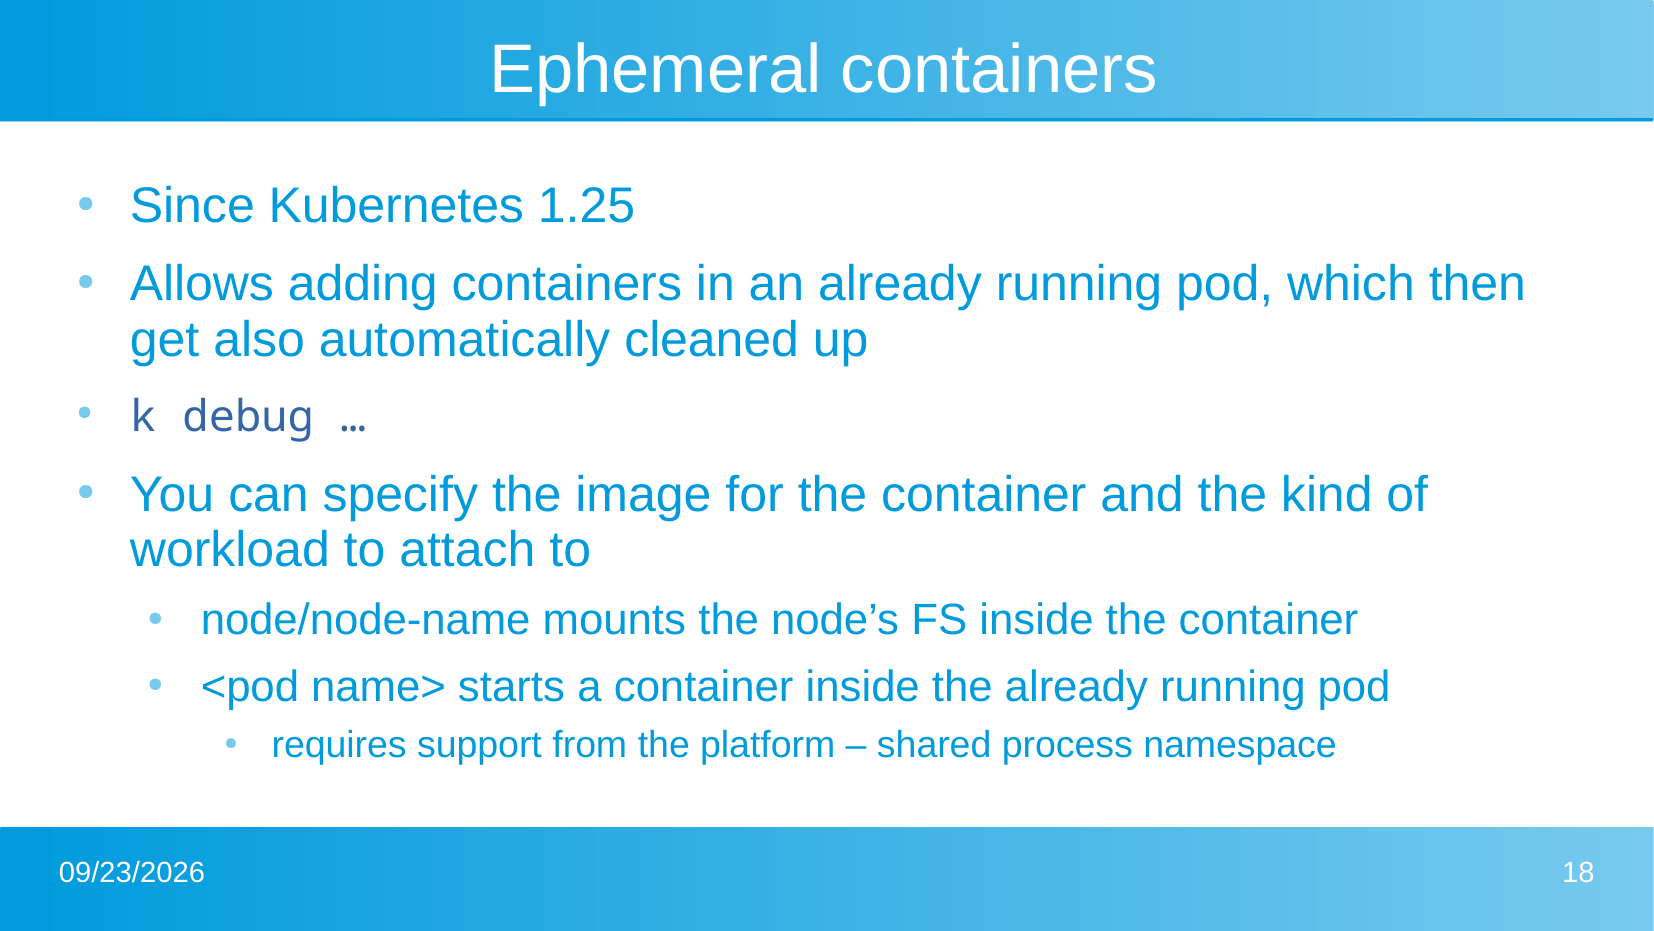

# Ephemeral containers
Since Kubernetes 1.25
Allows adding containers in an already running pod, which then get also automatically cleaned up
k debug …
You can specify the image for the container and the kind of workload to attach to
node/node-name mounts the node’s FS inside the container
<pod name> starts a container inside the already running pod
requires support from the platform – shared process namespace
18